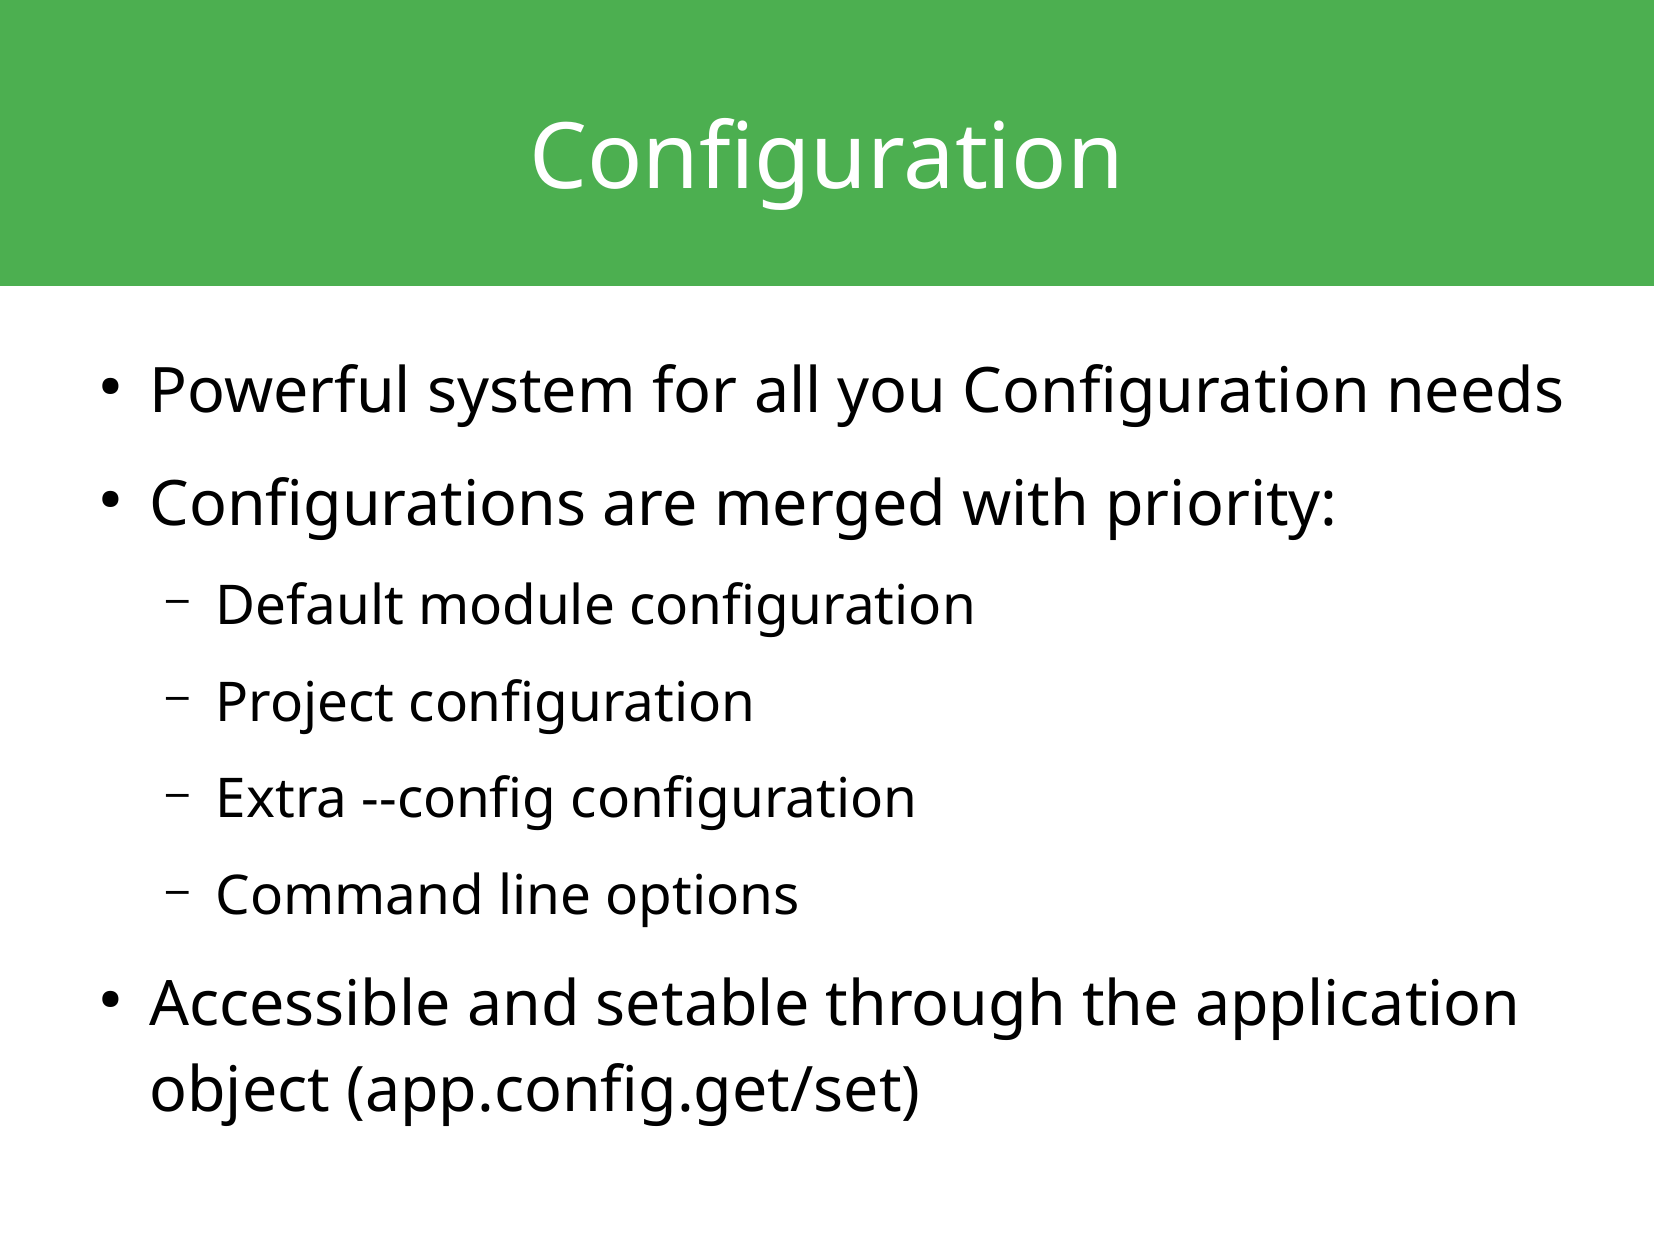

# Configuration
Powerful system for all you Configuration needs
Configurations are merged with priority:
Default module configuration
Project configuration
Extra --config configuration
Command line options
Accessible and setable through the application object (app.config.get/set)